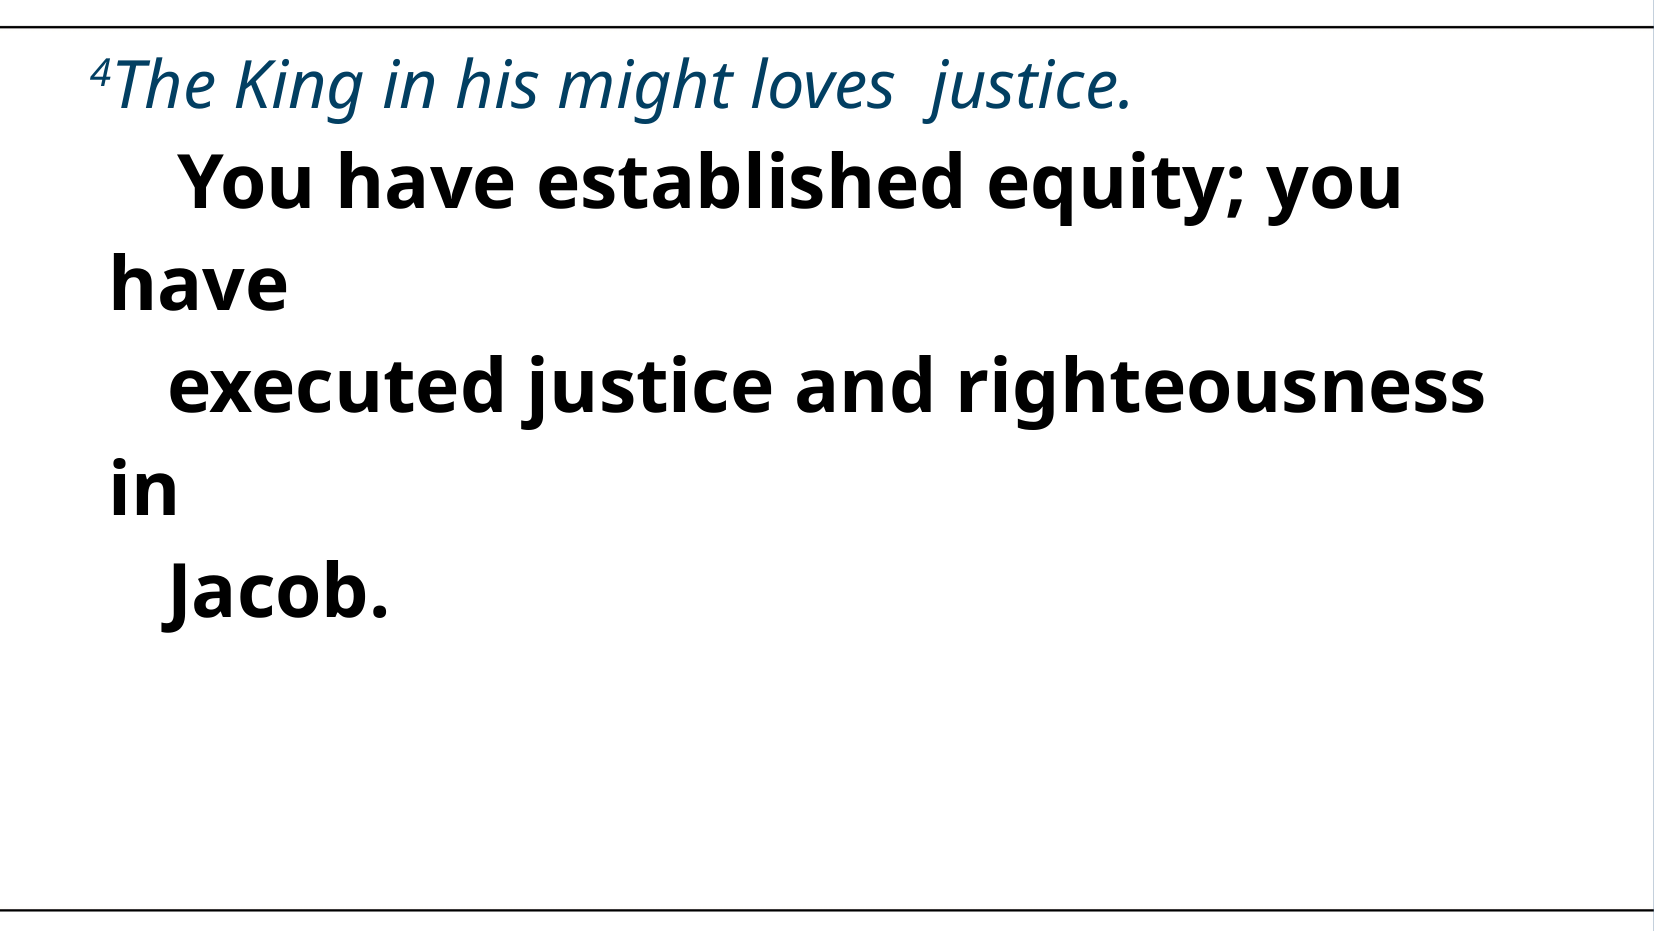

4The King in his might loves justice.
 You have established equity; you have
 executed justice and righteousness in
 Jacob.